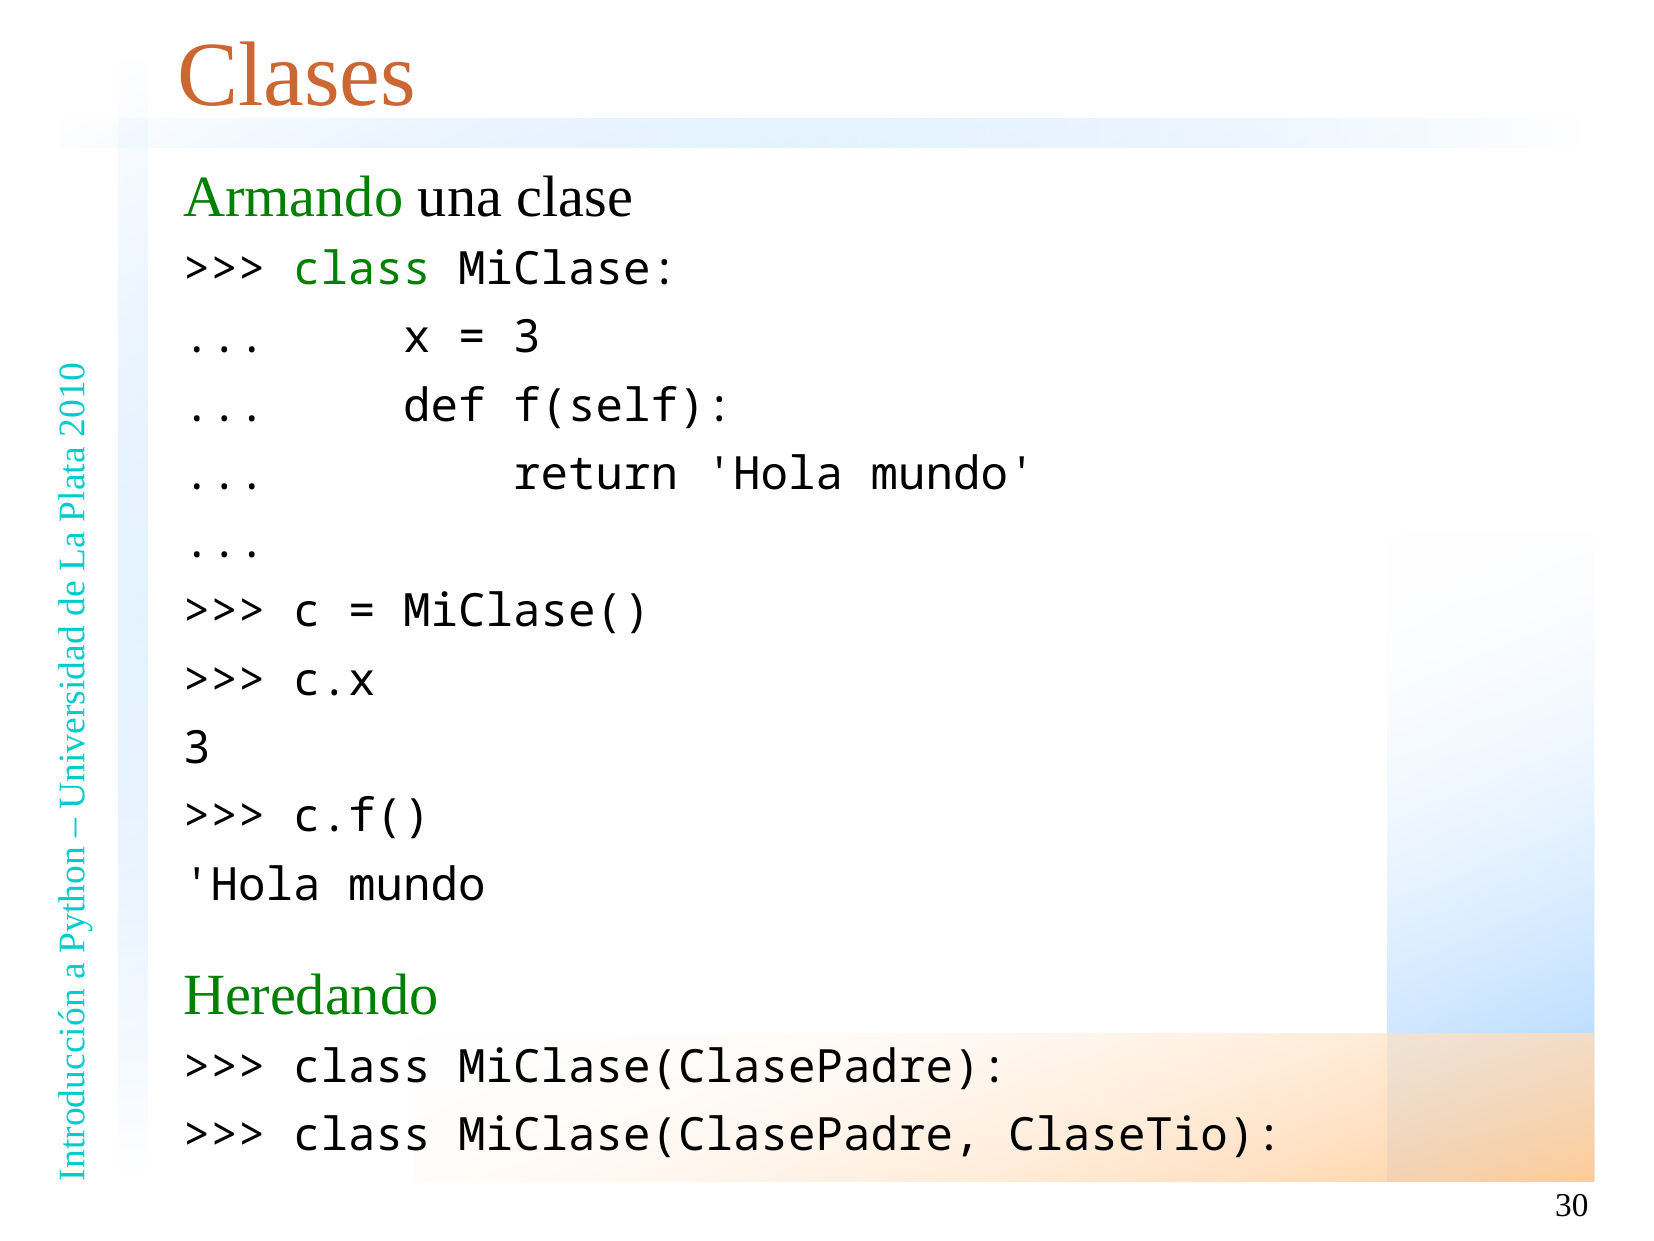

# Clases
Armando una clase
>>> class MiClase:
... x = 3
... def f(self):
... return 'Hola mundo'
...
>>> c = MiClase()
>>> c.x
3
>>> c.f()
'Hola mundo
Heredando
>>> class MiClase(ClasePadre):
>>> class MiClase(ClasePadre, ClaseTio):